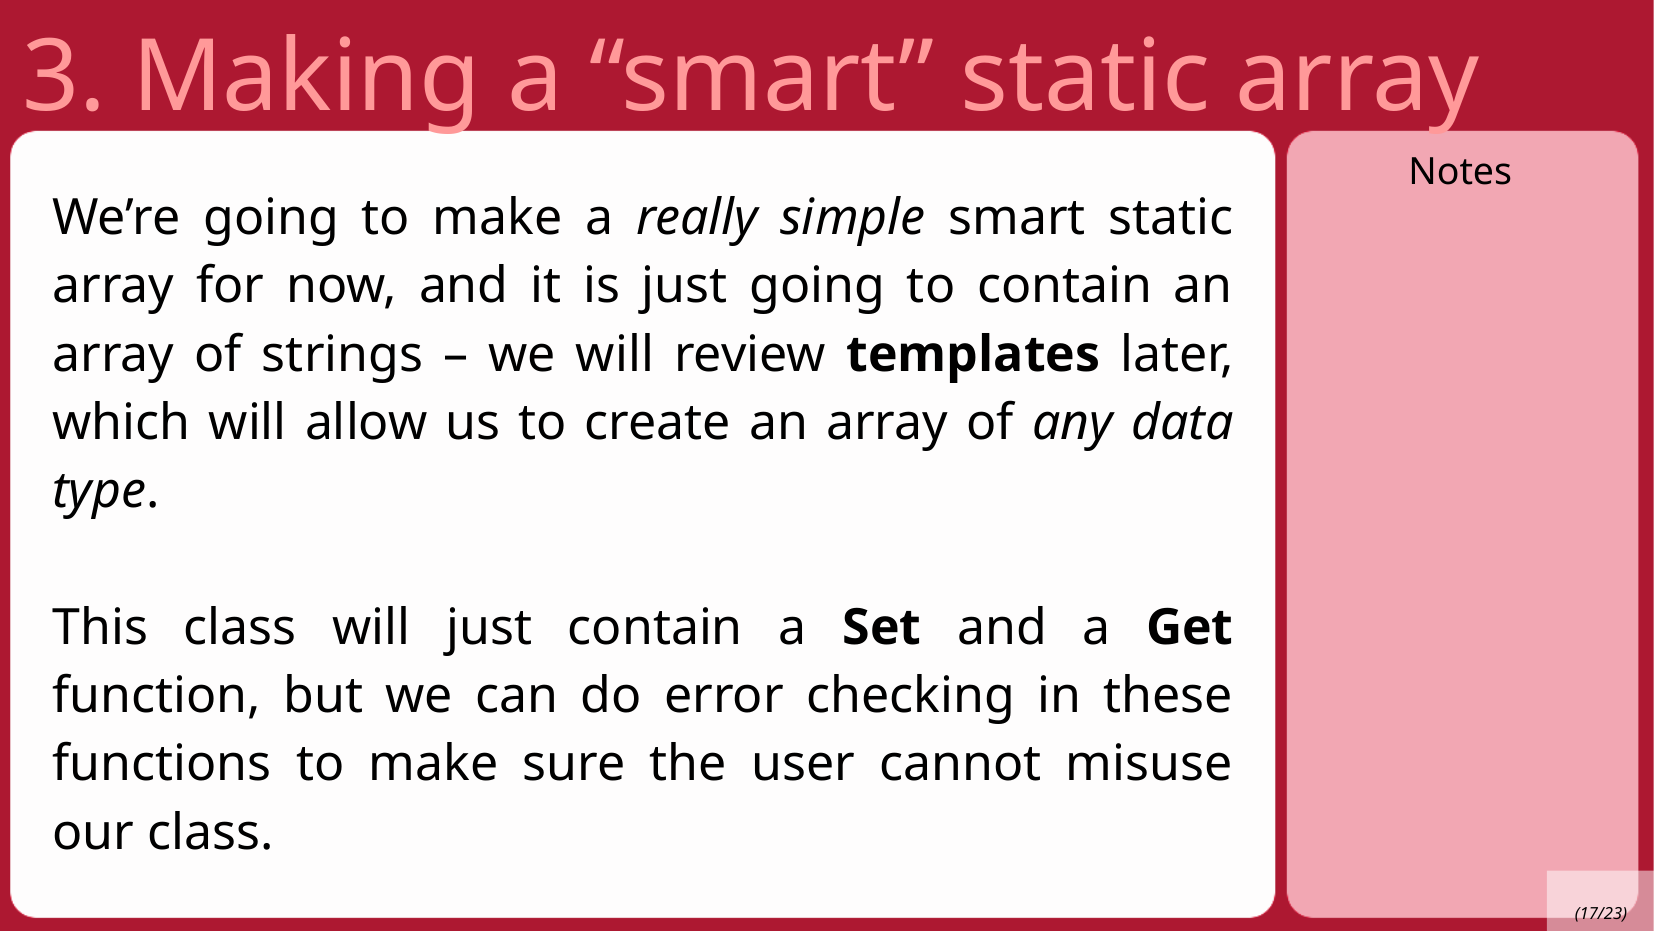

# 3. Making a “smart” static array
Notes
We’re going to make a really simple smart static array for now, and it is just going to contain an array of strings – we will review templates later, which will allow us to create an array of any data type.
This class will just contain a Set and a Get function, but we can do error checking in these functions to make sure the user cannot misuse our class.